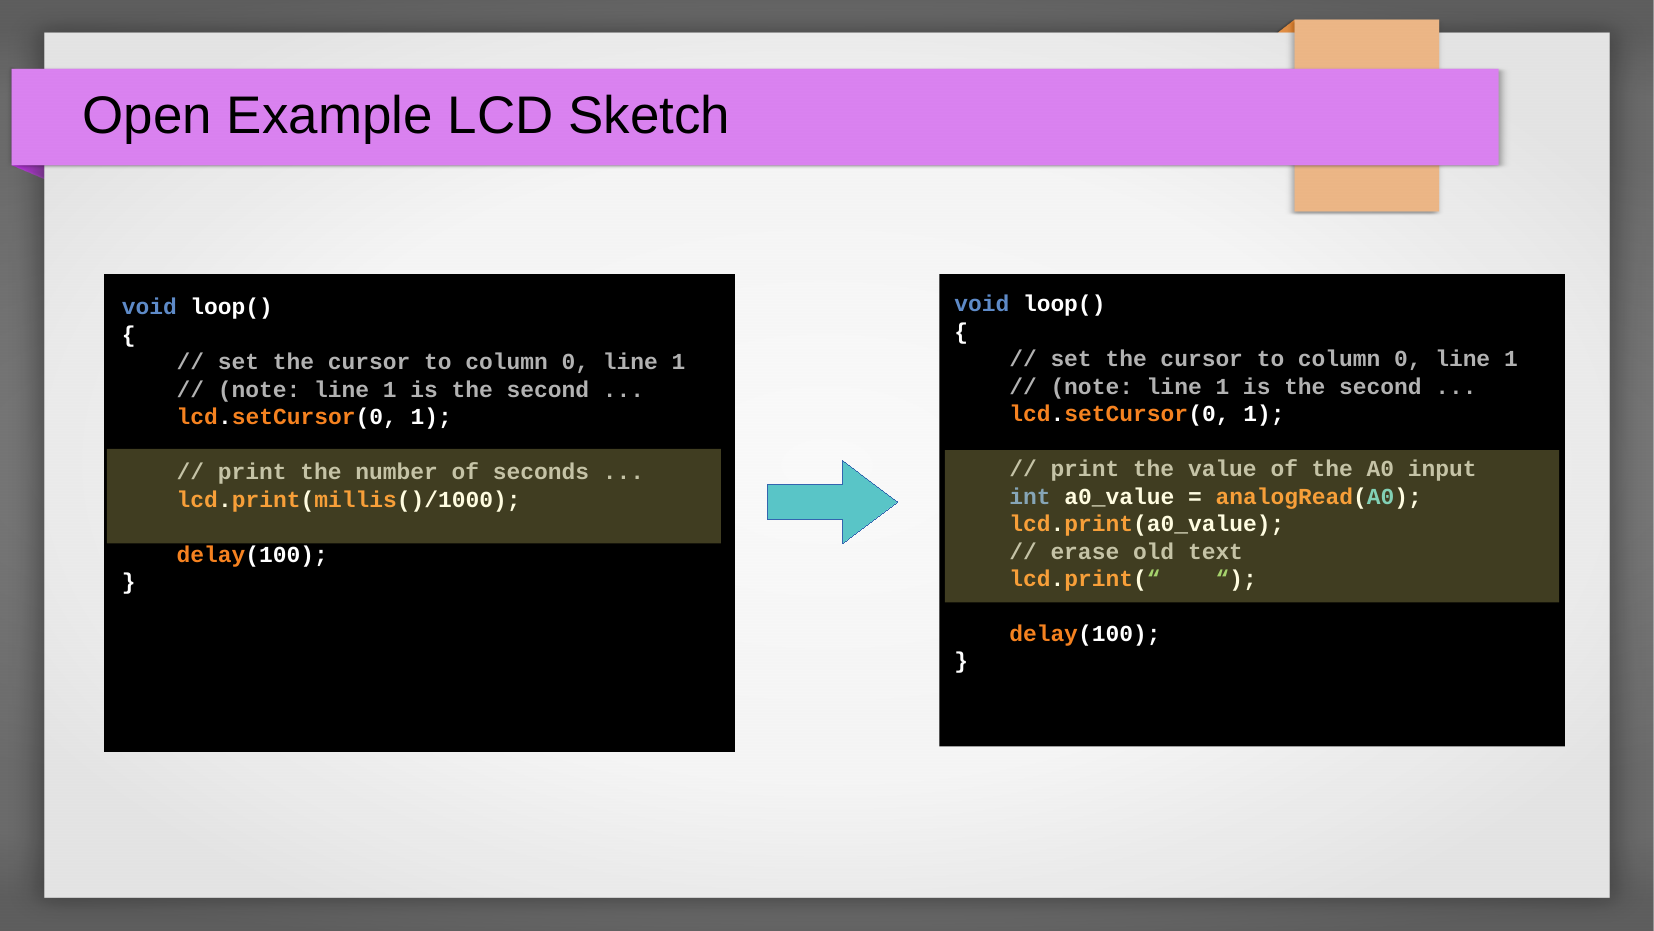

# Open Example LCD Sketch
void loop()
{
 // set the cursor to column 0, line 1
 // (note: line 1 is the second ...
 lcd.setCursor(0, 1);
 // print the value of the A0 input
 int a0_value = analogRead(A0);
 lcd.print(a0_value);
 // erase old text
 lcd.print(“ “);
 delay(100);
}
void loop()
{
 // set the cursor to column 0, line 1
 // (note: line 1 is the second ...
 lcd.setCursor(0, 1);
 // print the number of seconds ...
 lcd.print(millis()/1000);
 delay(100);
}